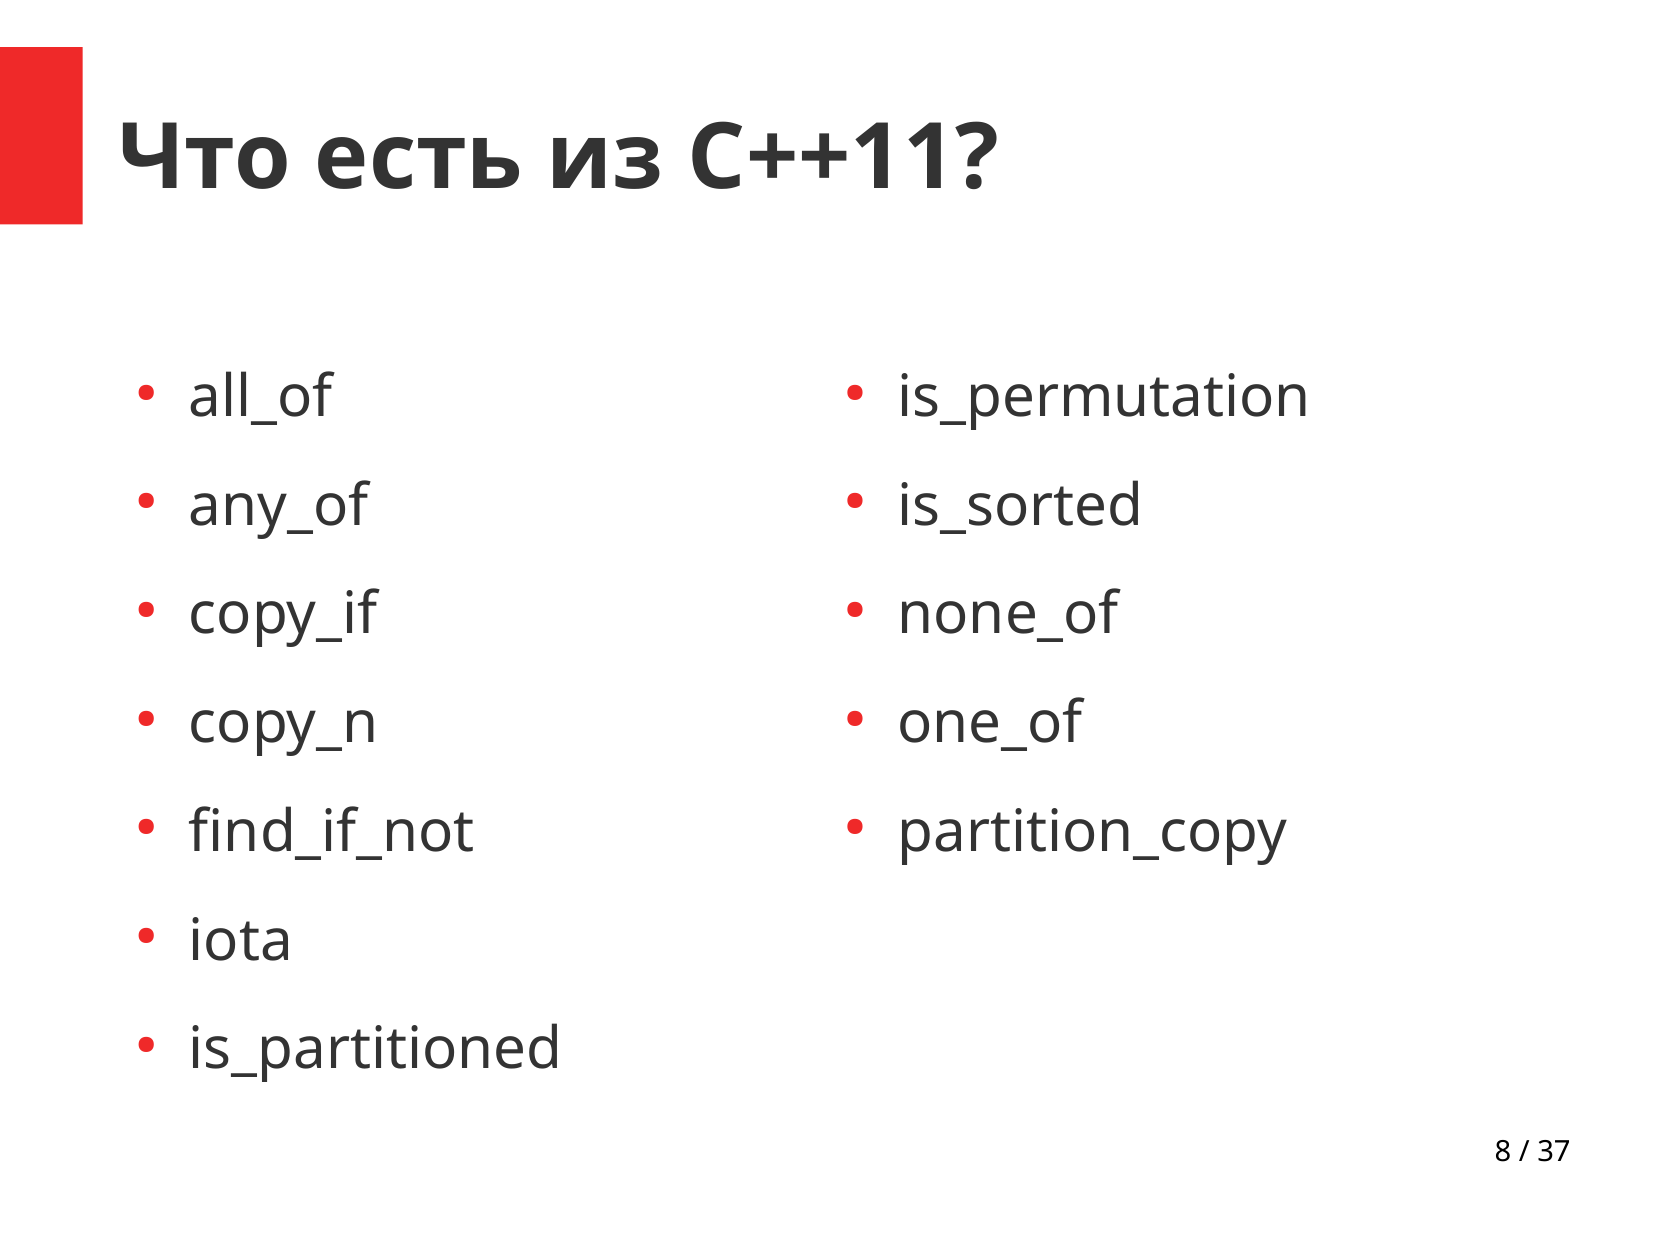

# Что есть из C++11?
all_of
any_of
copy_if
copy_n
find_if_not
iota
is_partitioned
is_permutation
is_sorted
none_of
one_of
partition_copy
8